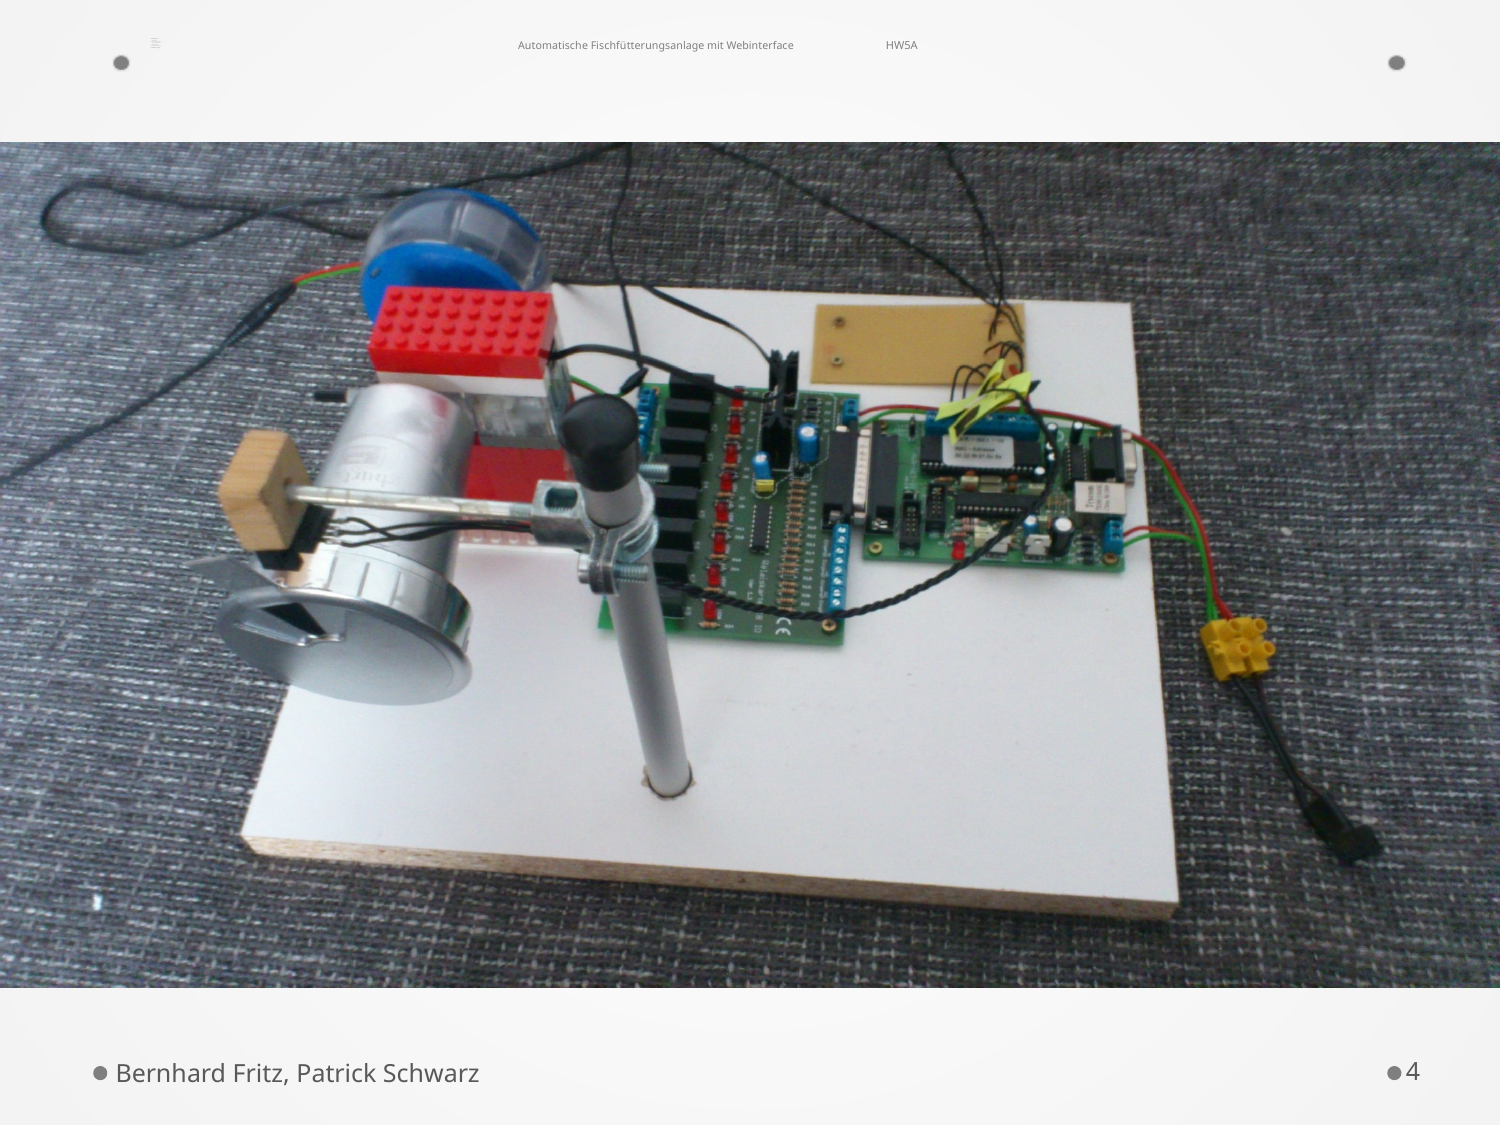

Entwicklung einer
automatischen
voll programmierbaren
bedienungsfreundlichen
kostengünstigen
universell einsetzbaren
Fischfütterungsanlage
Automatische Fischfütterungsanlage mit Webinterface
HW5A
# Idee
Bernhard Fritz, Patrick Schwarz